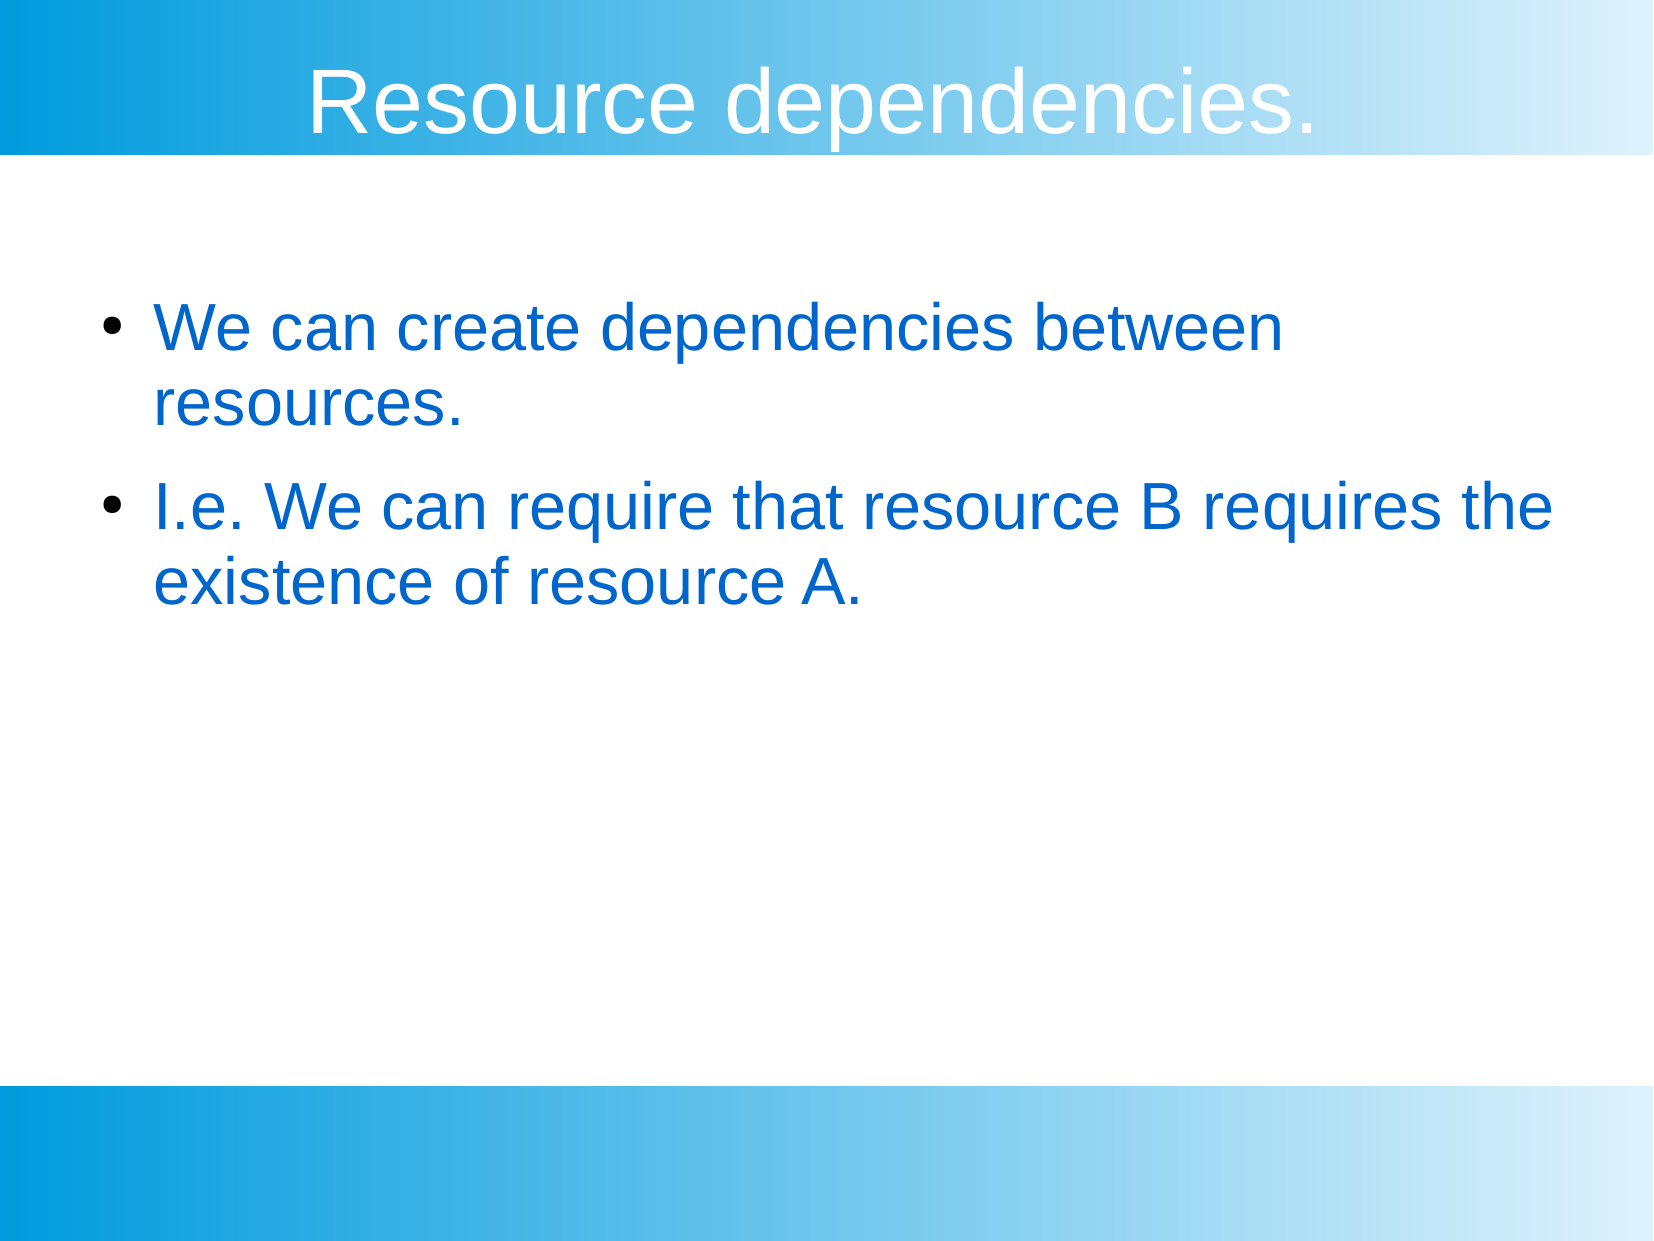

# Resource dependencies.
We can create dependencies between resources.
I.e. We can require that resource B requires the existence of resource A.